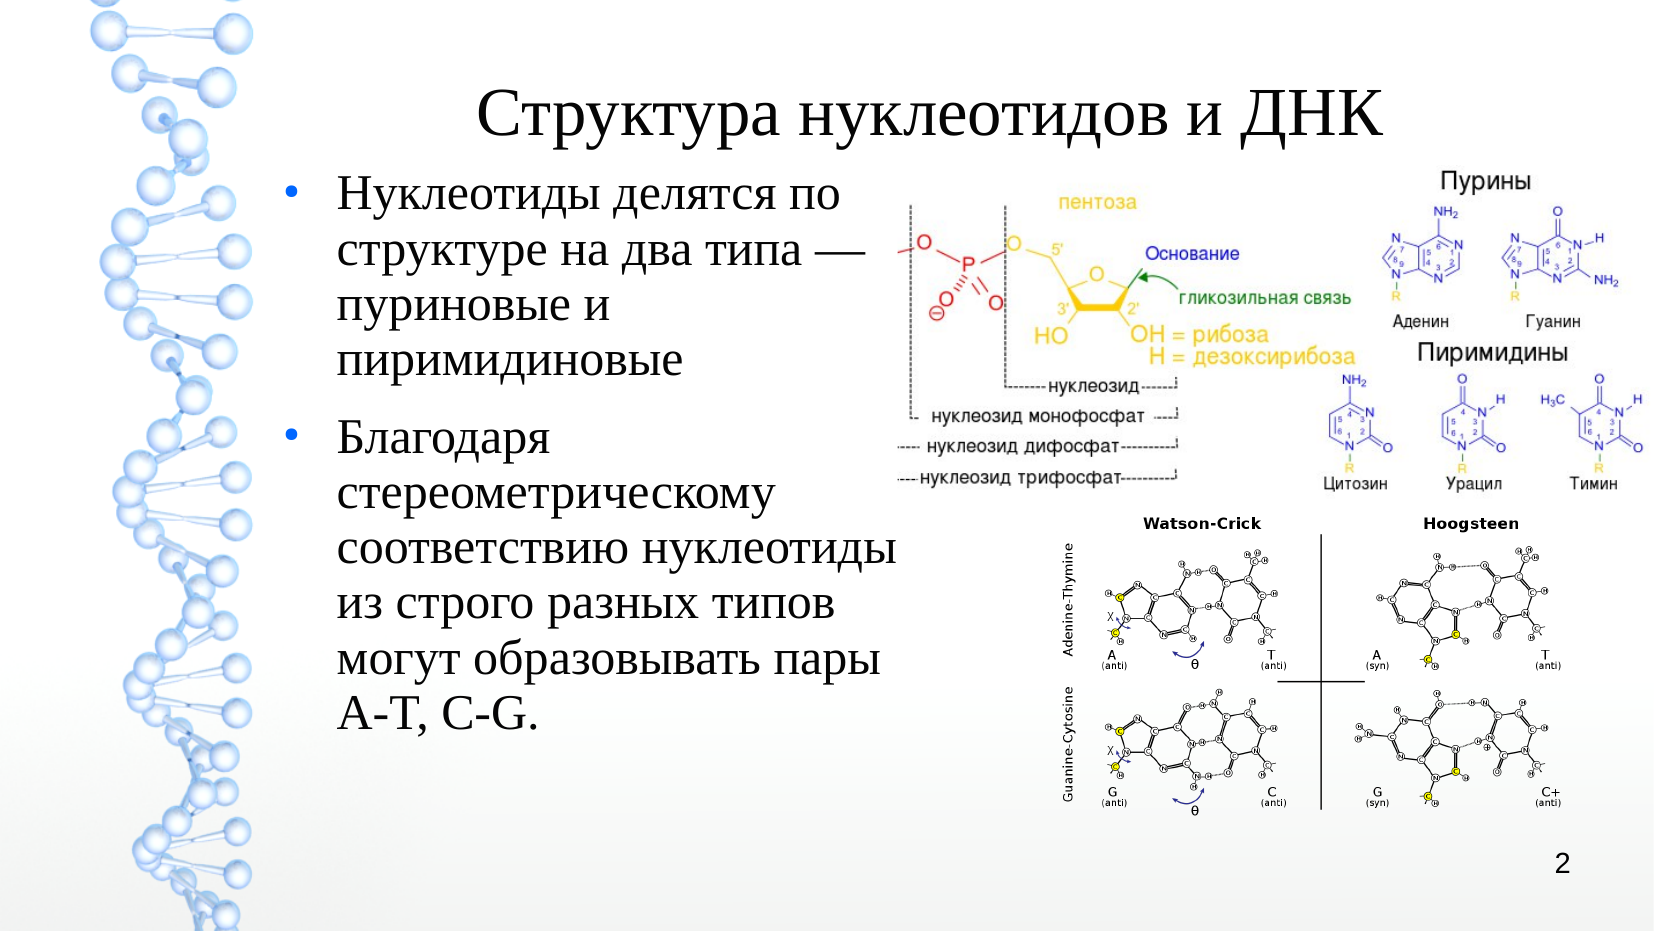

# Структура нуклеотидов и ДНК
Нуклеотиды делятся по структуре на два типа — пуриновые и пиримидиновые
Благодаря стереометрическому соответствию нуклеотиды из строго разных типов могут образовывать пары A-T, C-G.
2